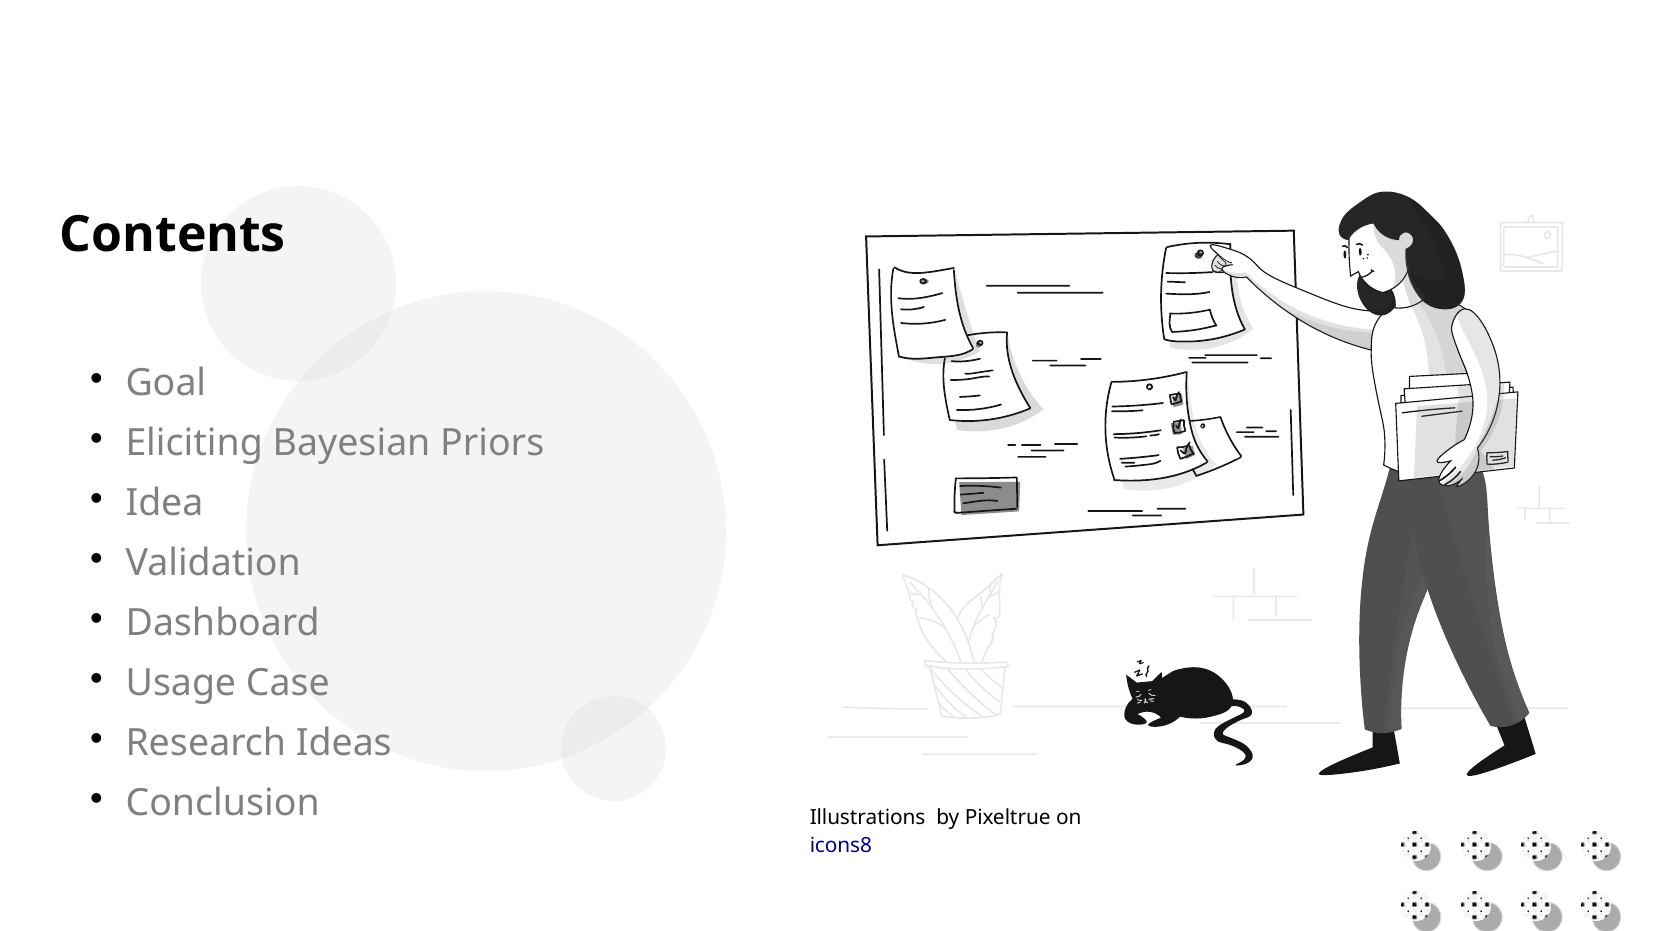

Contents
Goal
Eliciting Bayesian Priors
Idea
Validation
Dashboard
Usage Case
Research Ideas
Conclusion